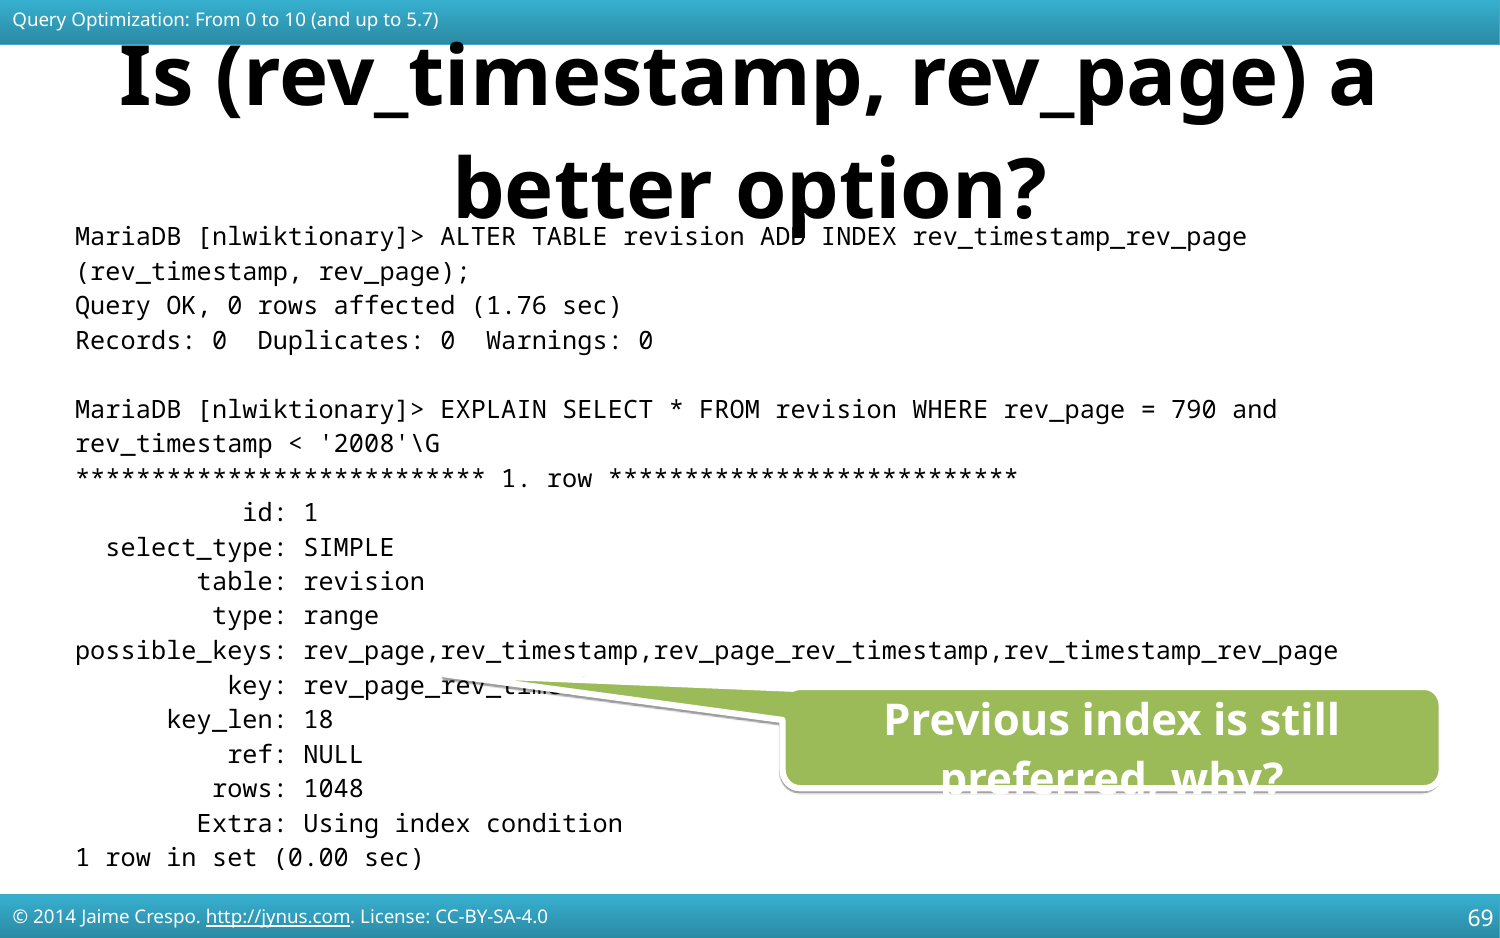

# Is (rev_timestamp, rev_page) a better option?
MariaDB [nlwiktionary]> ALTER TABLE revision ADD INDEX rev_timestamp_rev_page (rev_timestamp, rev_page);
Query OK, 0 rows affected (1.76 sec)
Records: 0 Duplicates: 0 Warnings: 0
MariaDB [nlwiktionary]> EXPLAIN SELECT * FROM revision WHERE rev_page = 790 and rev_timestamp < '2008'\G
*************************** 1. row ***************************
 id: 1
 select_type: SIMPLE
 table: revision
 type: range
possible_keys: rev_page,rev_timestamp,rev_page_rev_timestamp,rev_timestamp_rev_page
 key: rev_page_rev_timestamp
 key_len: 18
 ref: NULL
 rows: 1048
 Extra: Using index condition
1 row in set (0.00 sec)
Previous index is still preferred, why?